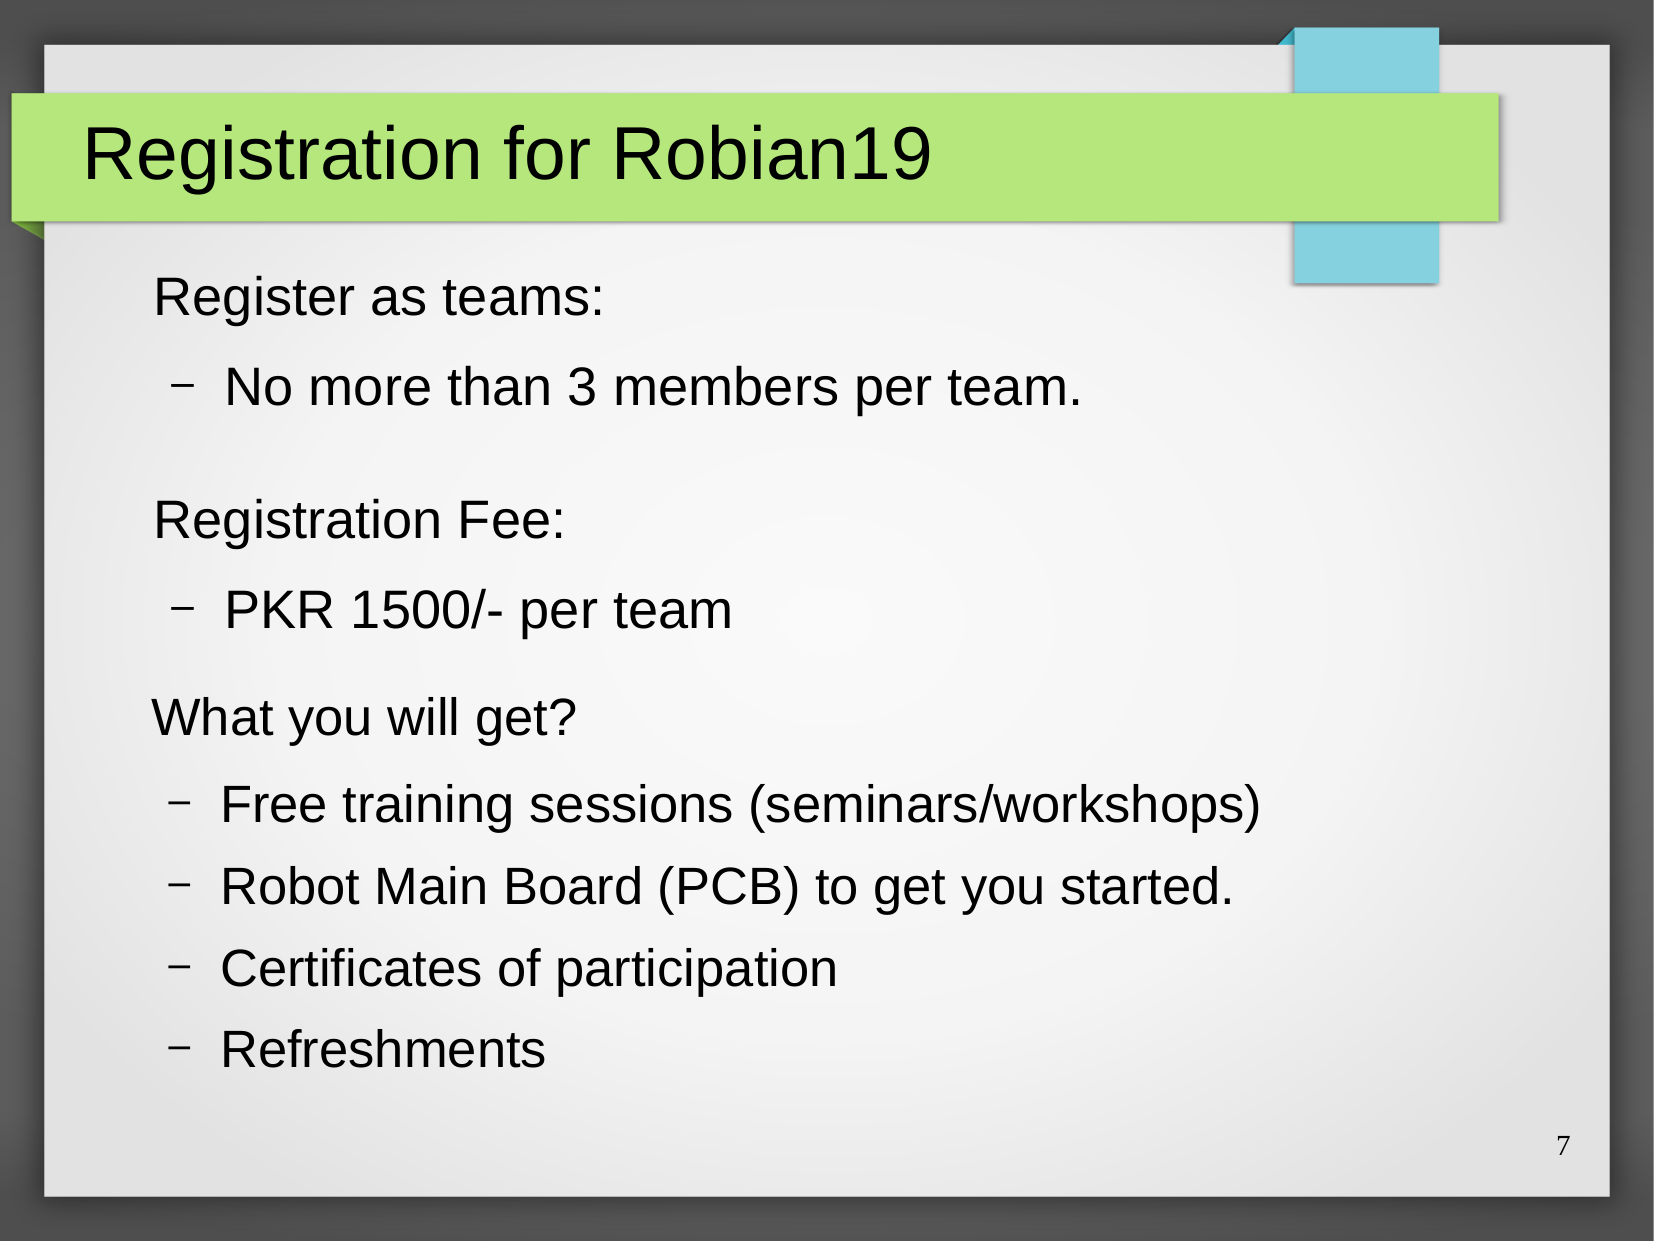

# Registration for Robian19
Register as teams:
No more than 3 members per team.
Registration Fee:
PKR 1500/- per team
What you will get?
Free training sessions (seminars/workshops)
Robot Main Board (PCB) to get you started.
Certificates of participation
Refreshments
7